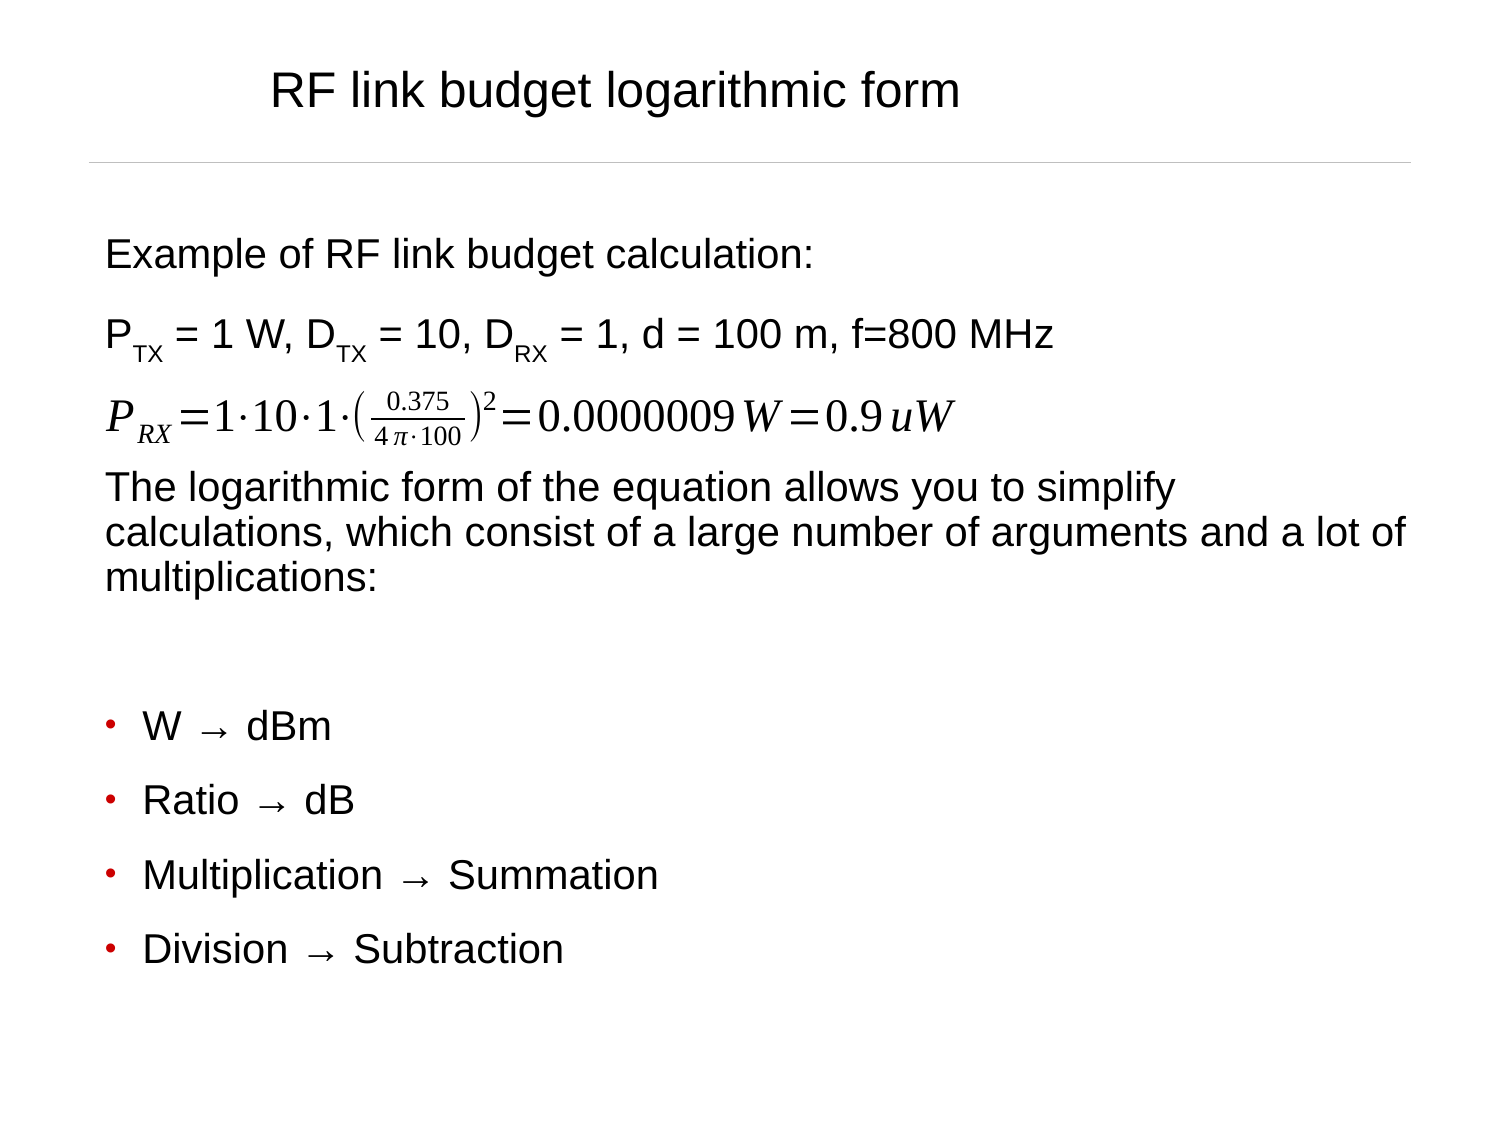

RF link budget logarithmic form
# Example of RF link budget calculation:
PTX = 1 W, DTX = 10, DRX = 1, d = 100 m, f=800 MHz
The logarithmic form of the equation allows you to simplify calculations, which consist of a large number of arguments and a lot of multiplications:
W → dBm
Ratio → dB
Multiplication → Summation
Division → Subtraction